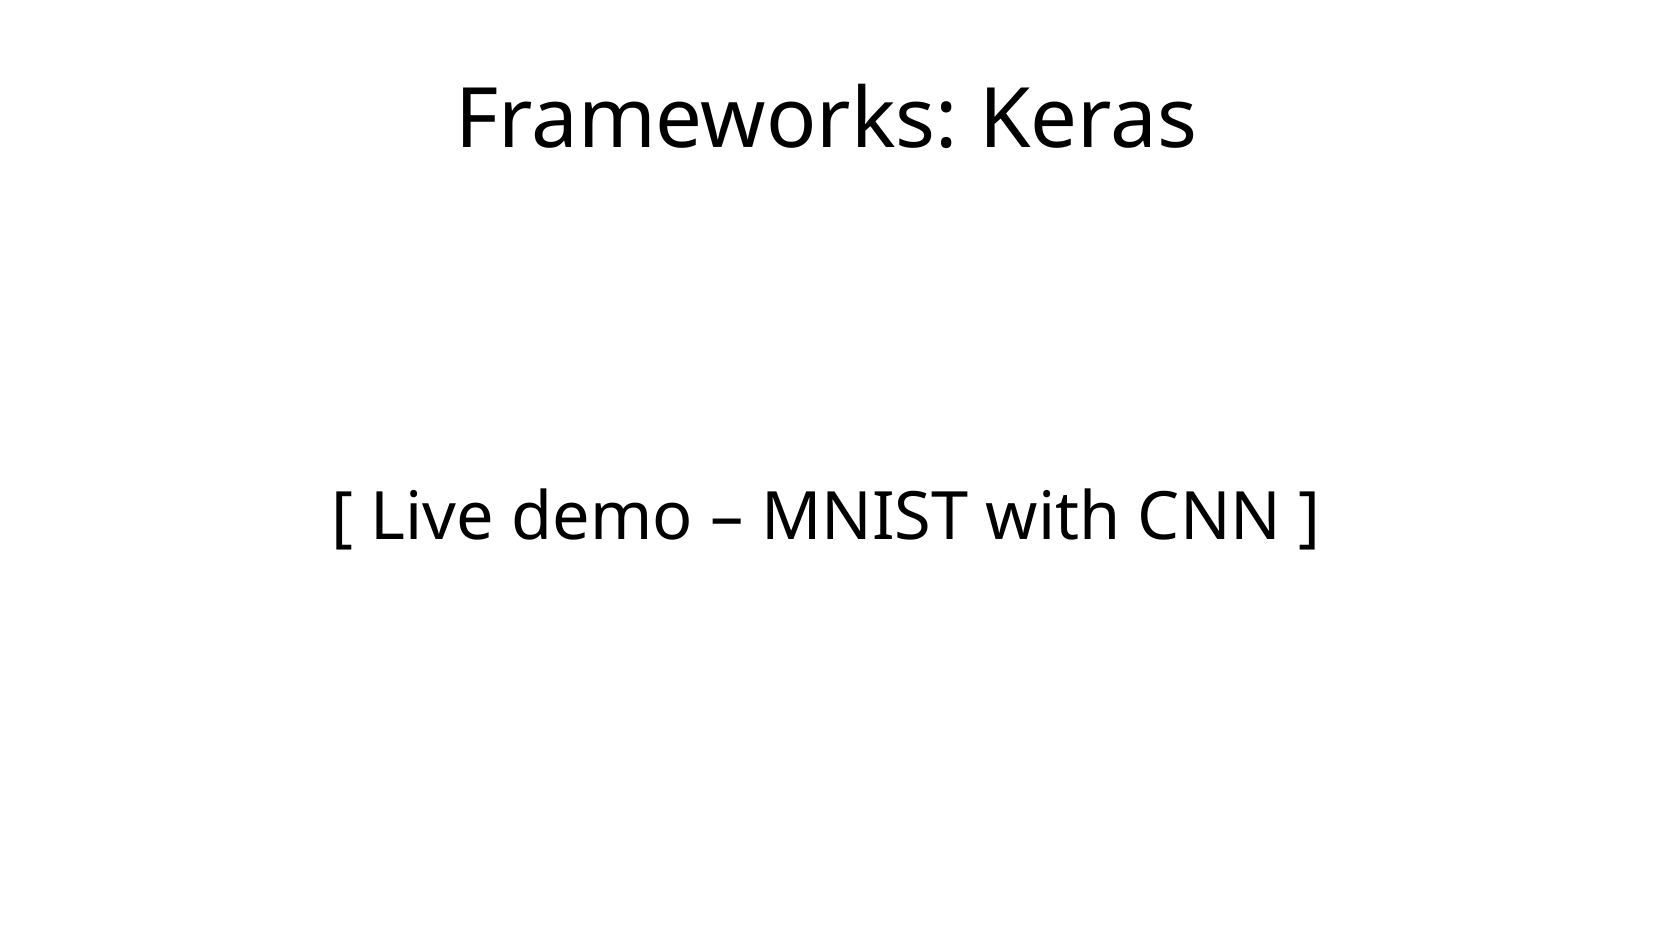

# Frameworks: Keras
[ Live demo – MNIST with CNN ]